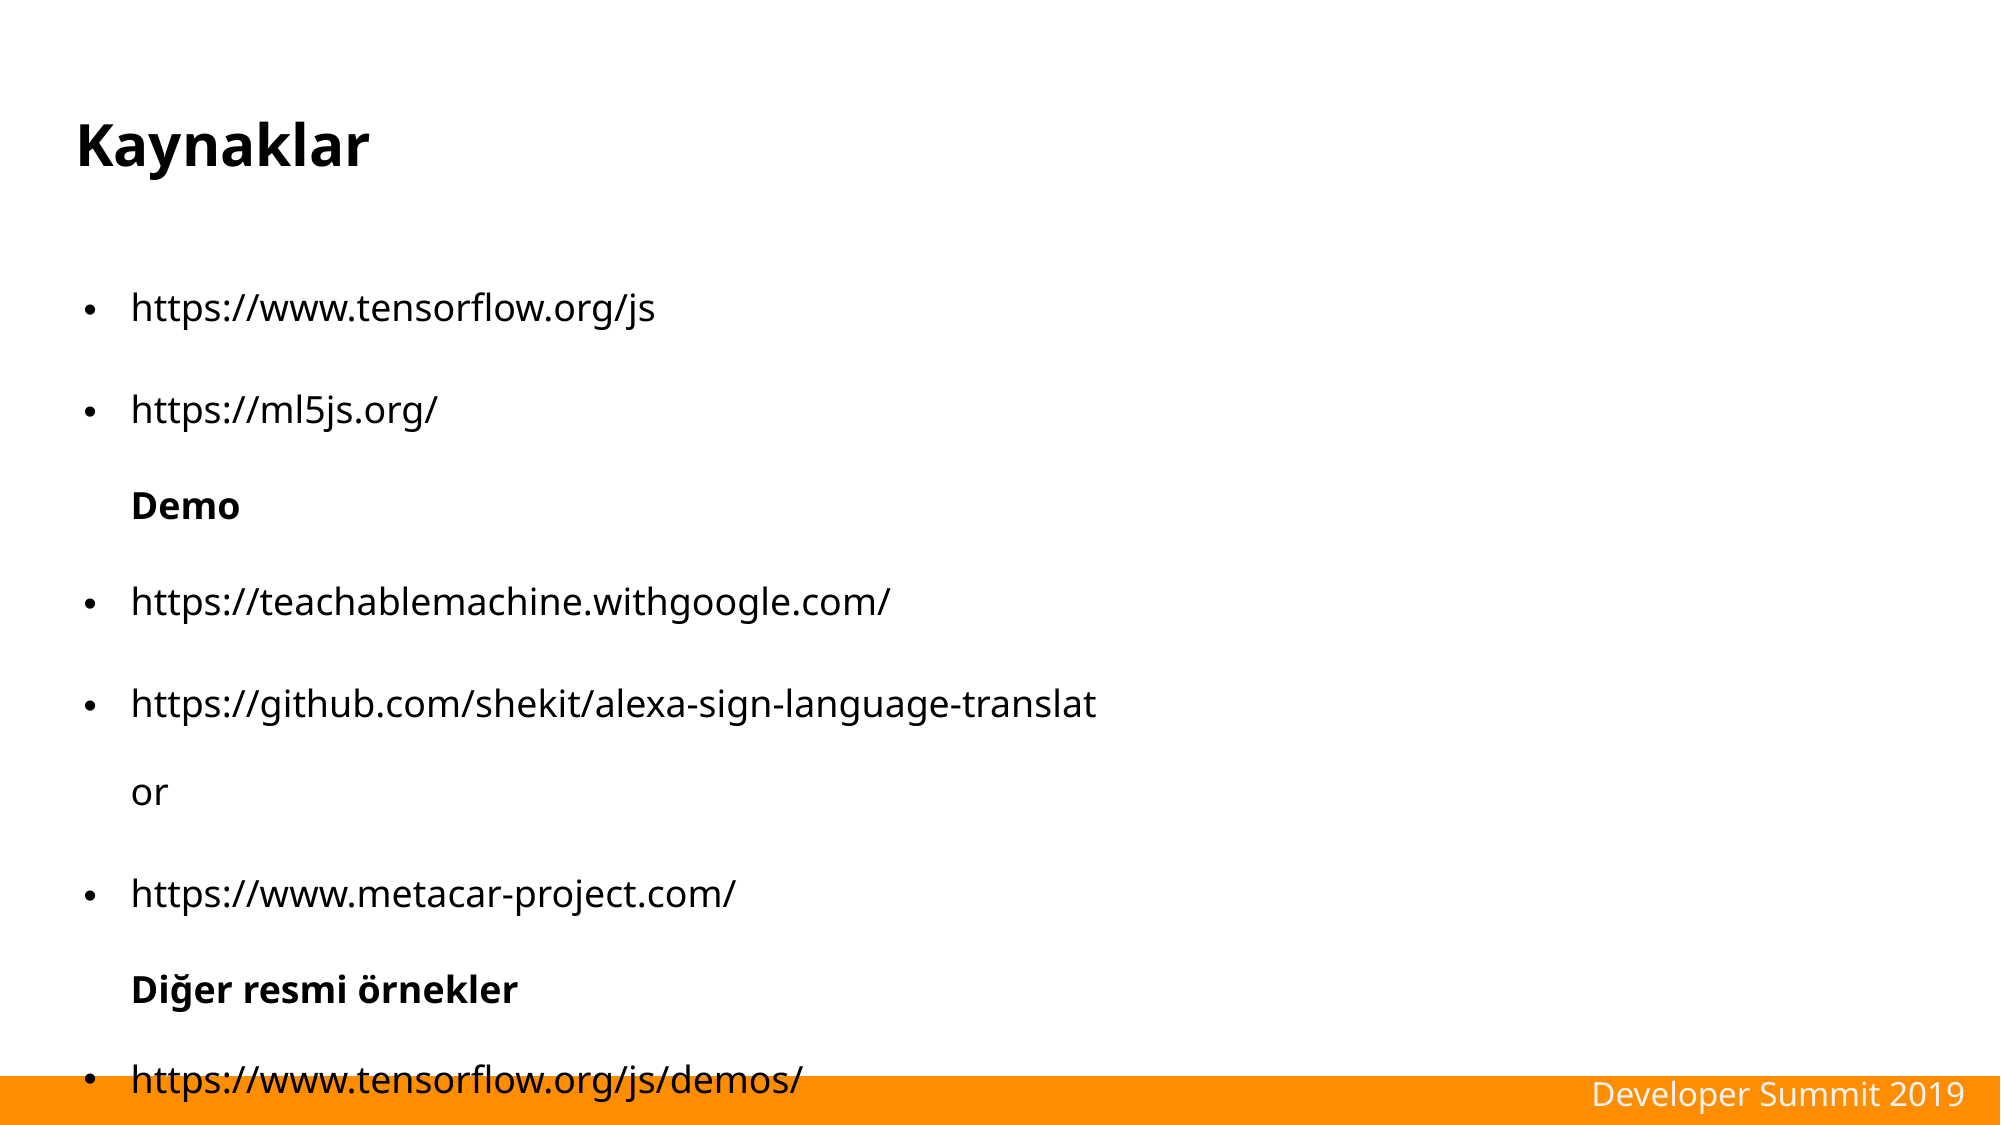

Kaynaklar
https://www.tensorflow.org/js
https://ml5js.org/
Demo
https://teachablemachine.withgoogle.com/
https://github.com/shekit/alexa-sign-language-translator
https://www.metacar-project.com/
Diğer resmi örnekler
https://www.tensorflow.org/js/demos/
Developer Summit 2019